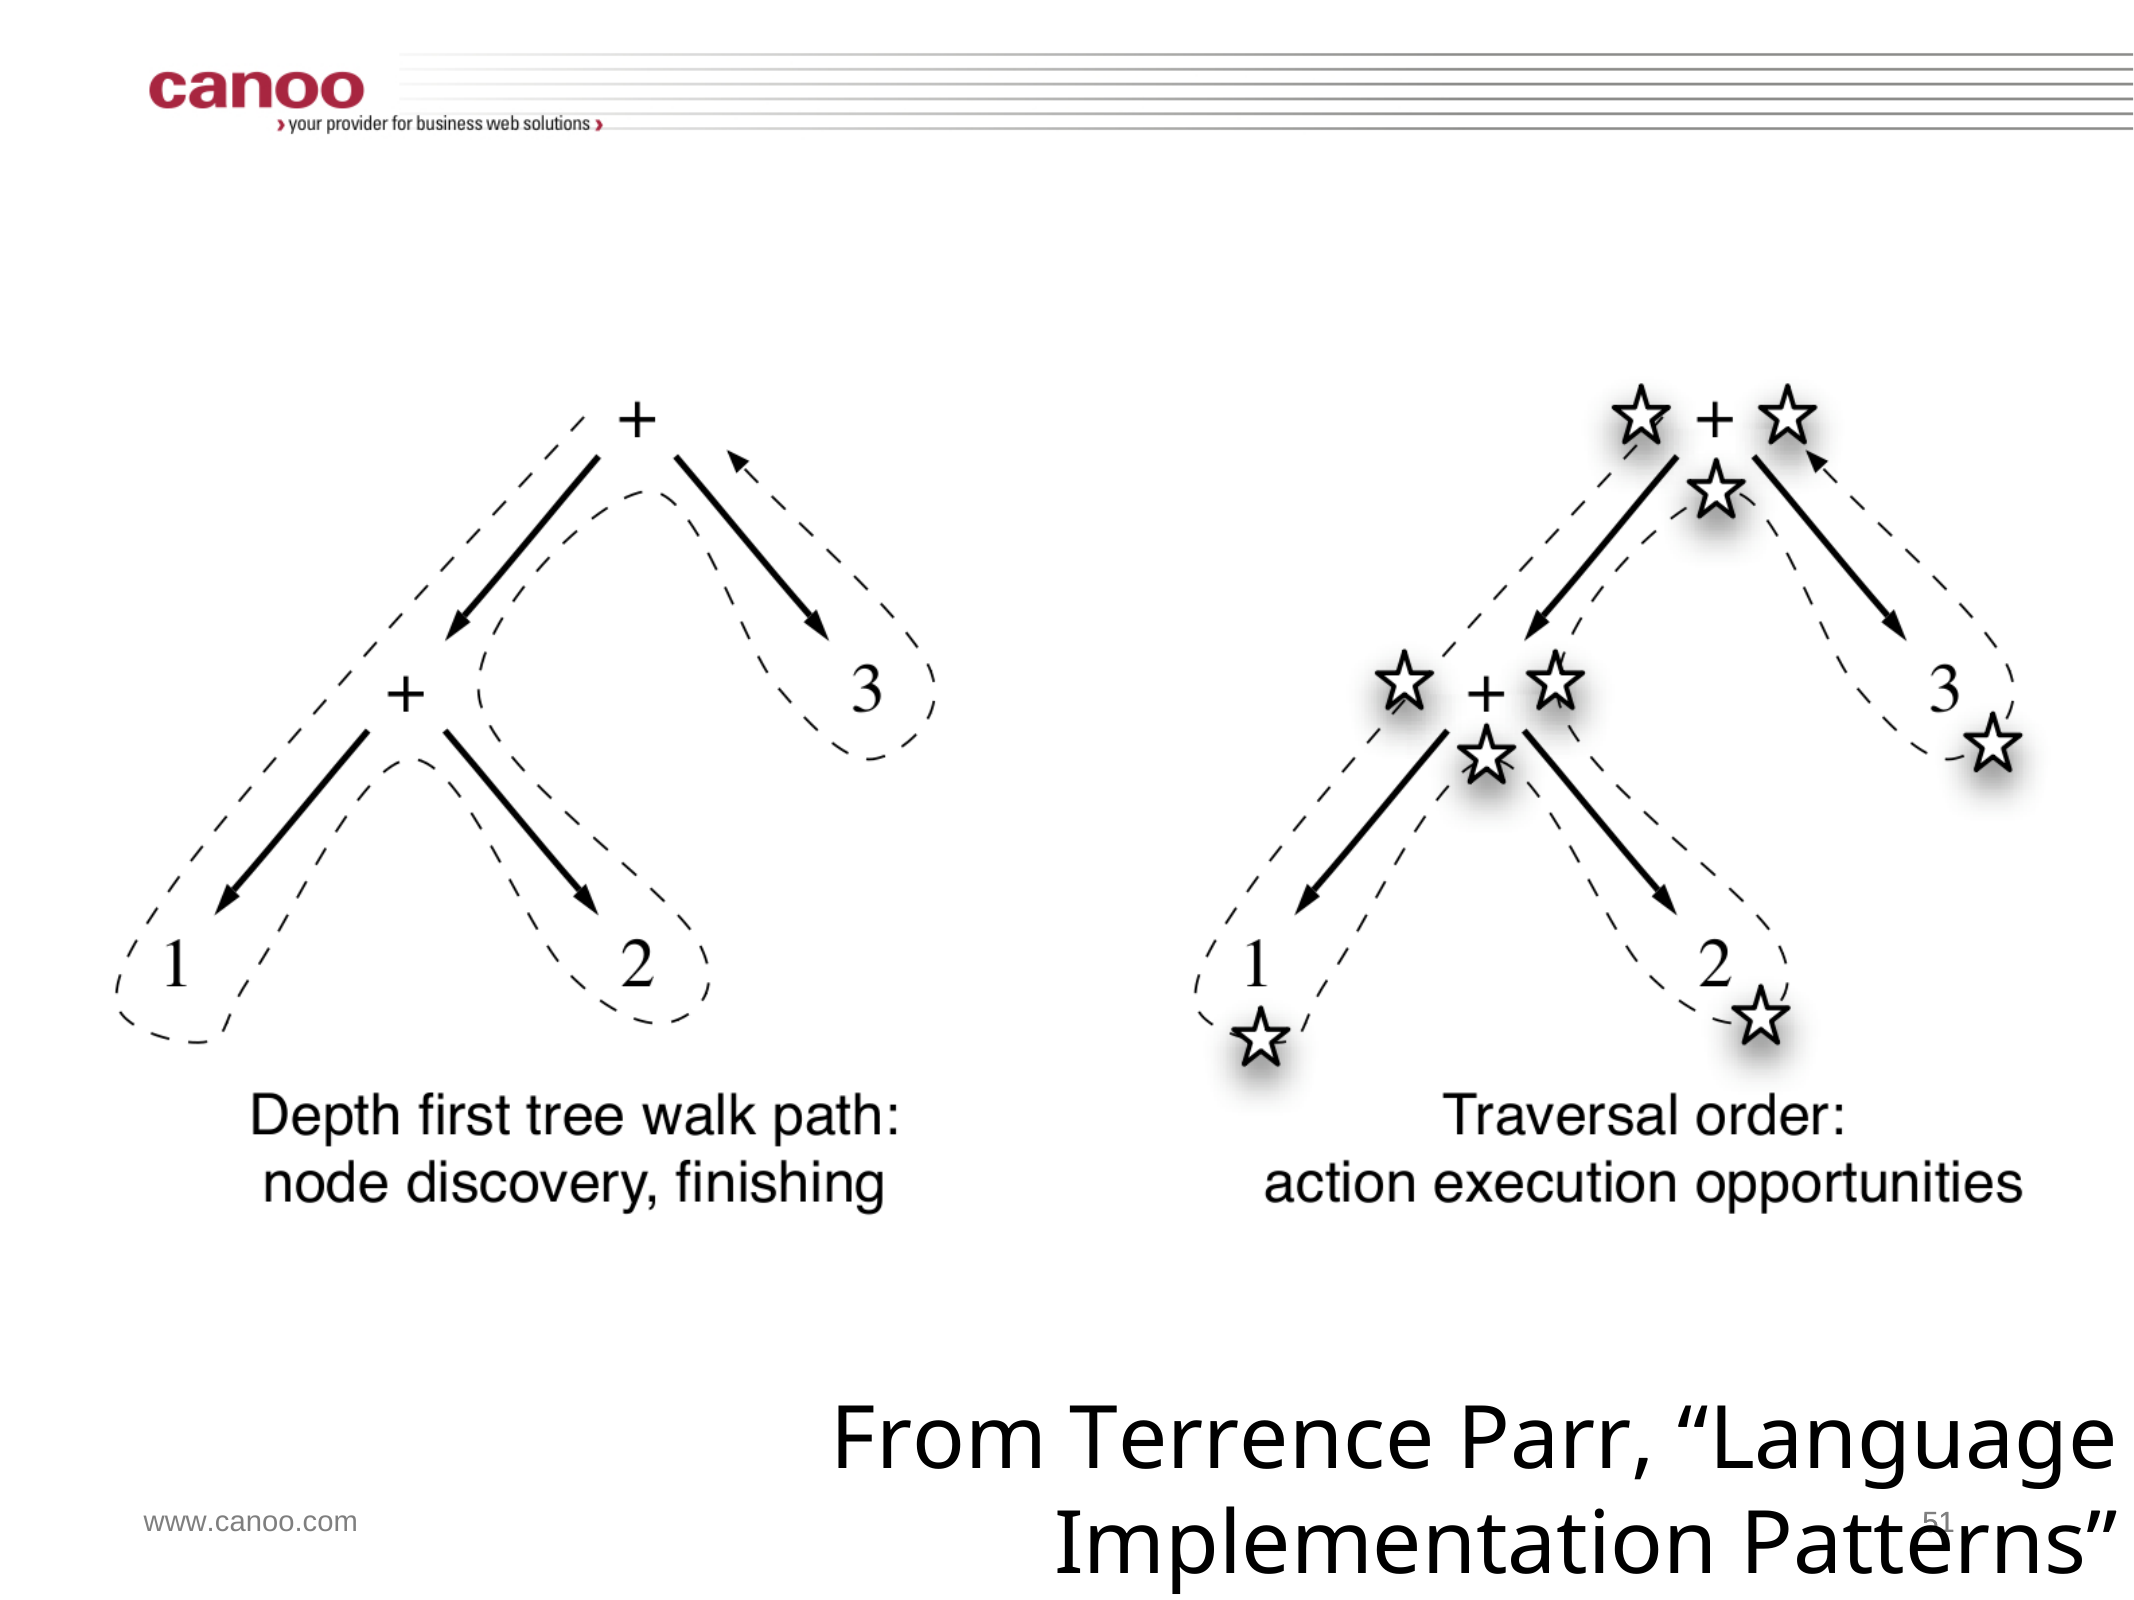

# Traversal Order
From Terrence Parr, “Language Implementation Patterns”